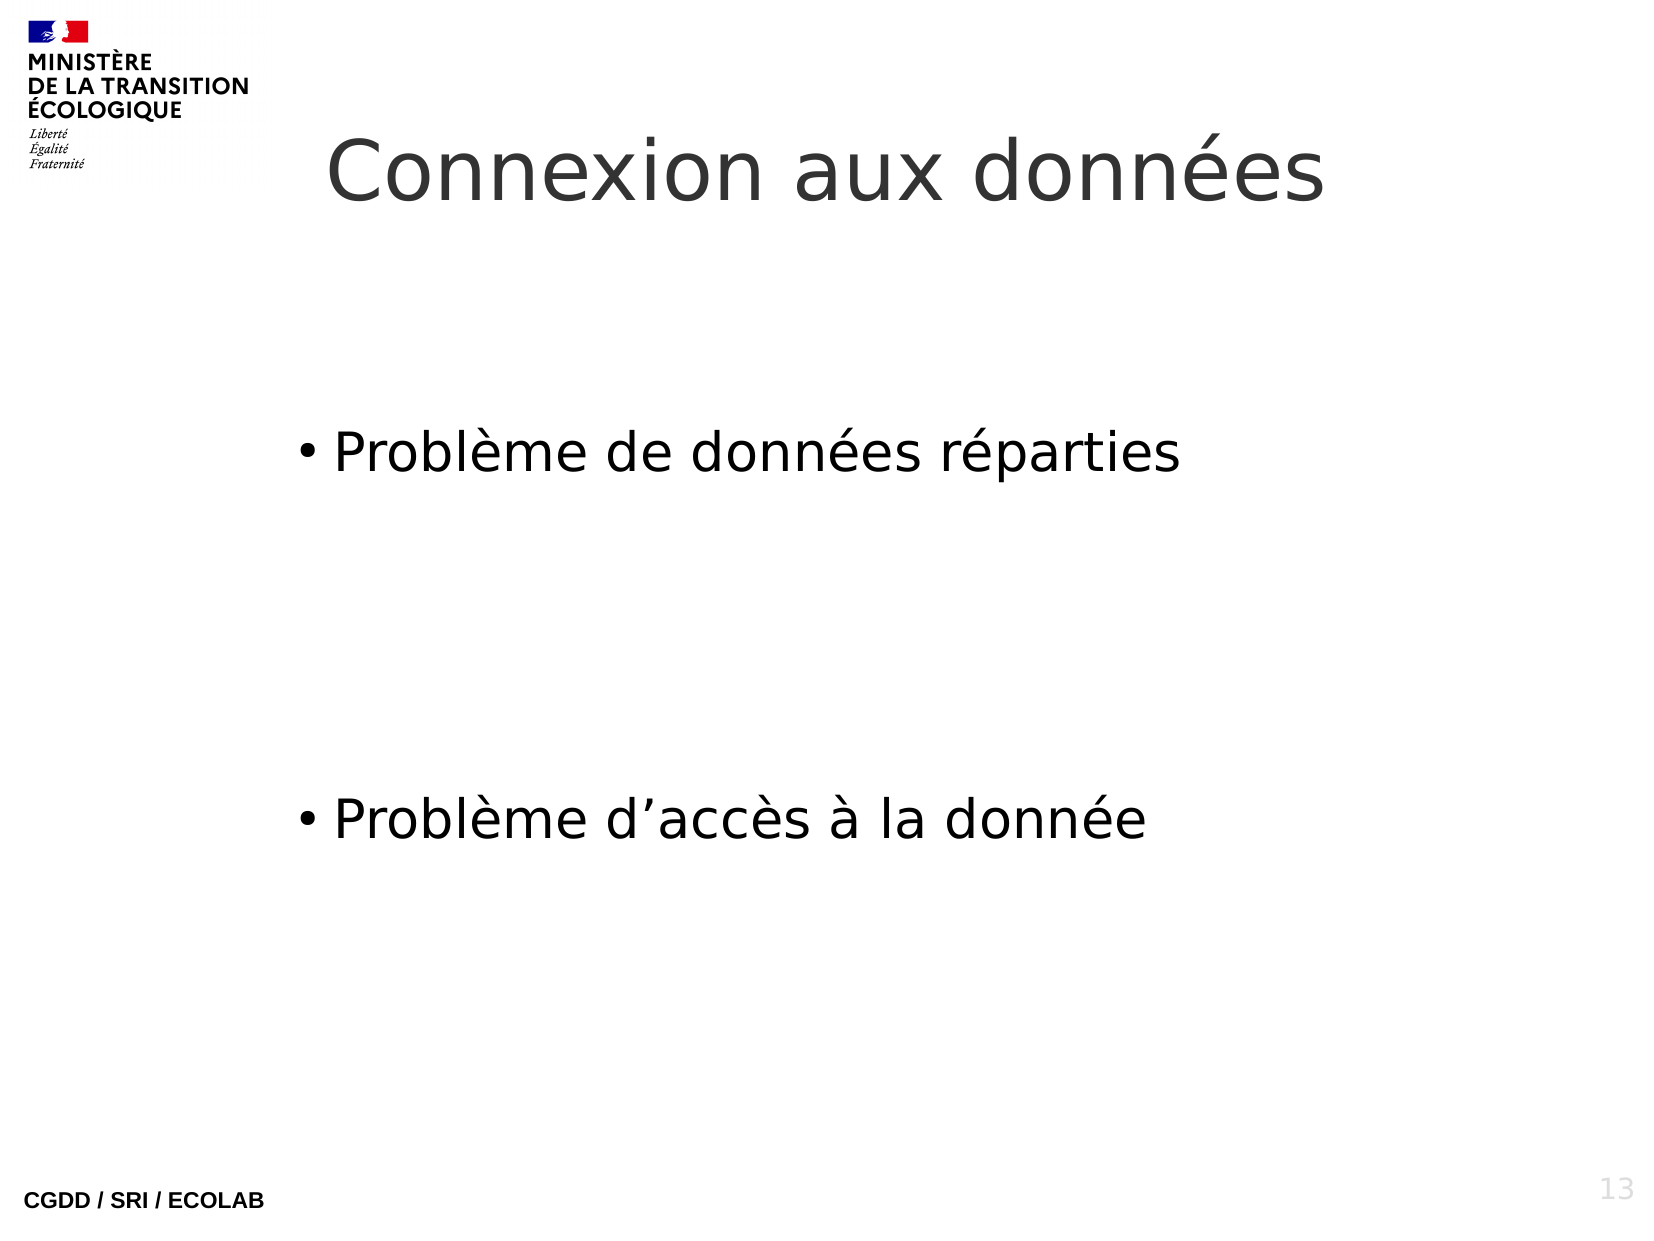

# Connexion aux données
Problème de données réparties
Problème d’accès à la donnée
13